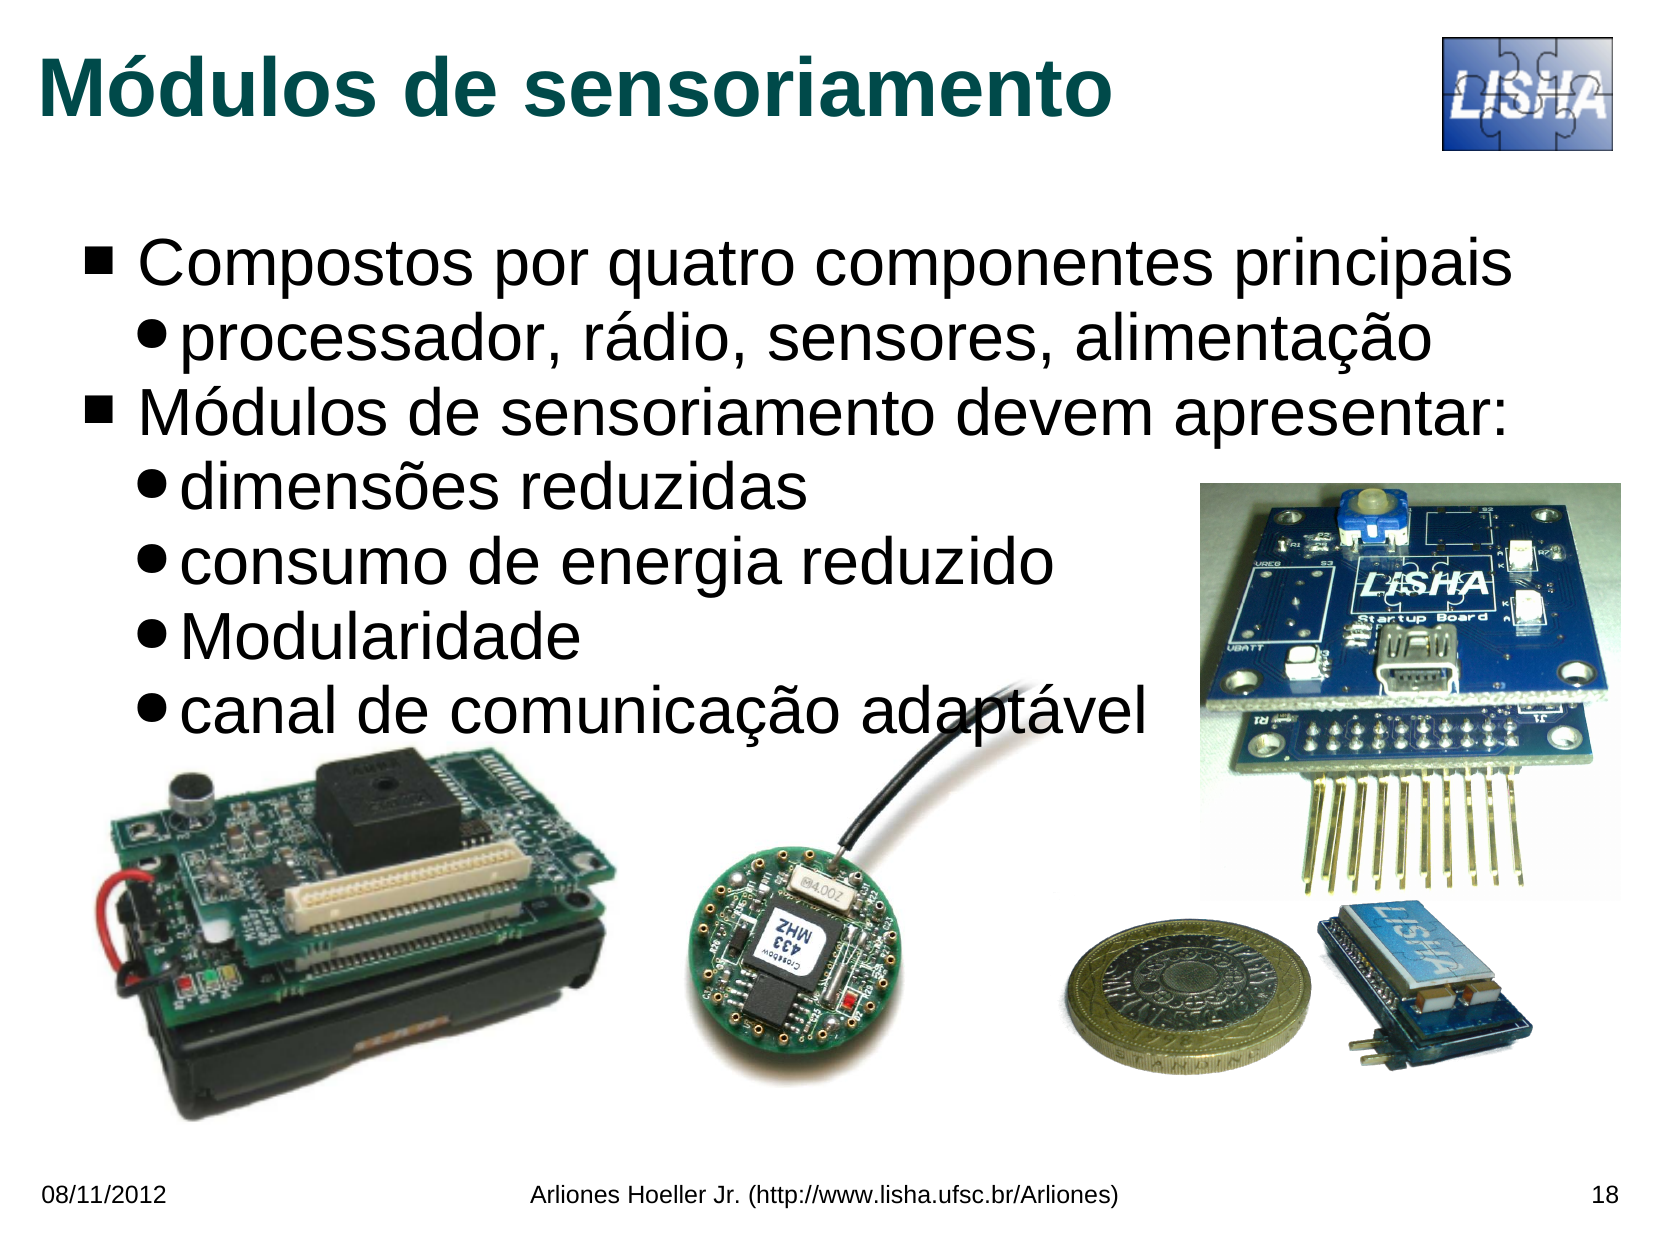

# Módulos de sensoriamento
Compostos por quatro componentes principais
processador, rádio, sensores, alimentação
Módulos de sensoriamento devem apresentar:
dimensões reduzidas
consumo de energia reduzido
Modularidade
canal de comunicação adaptável